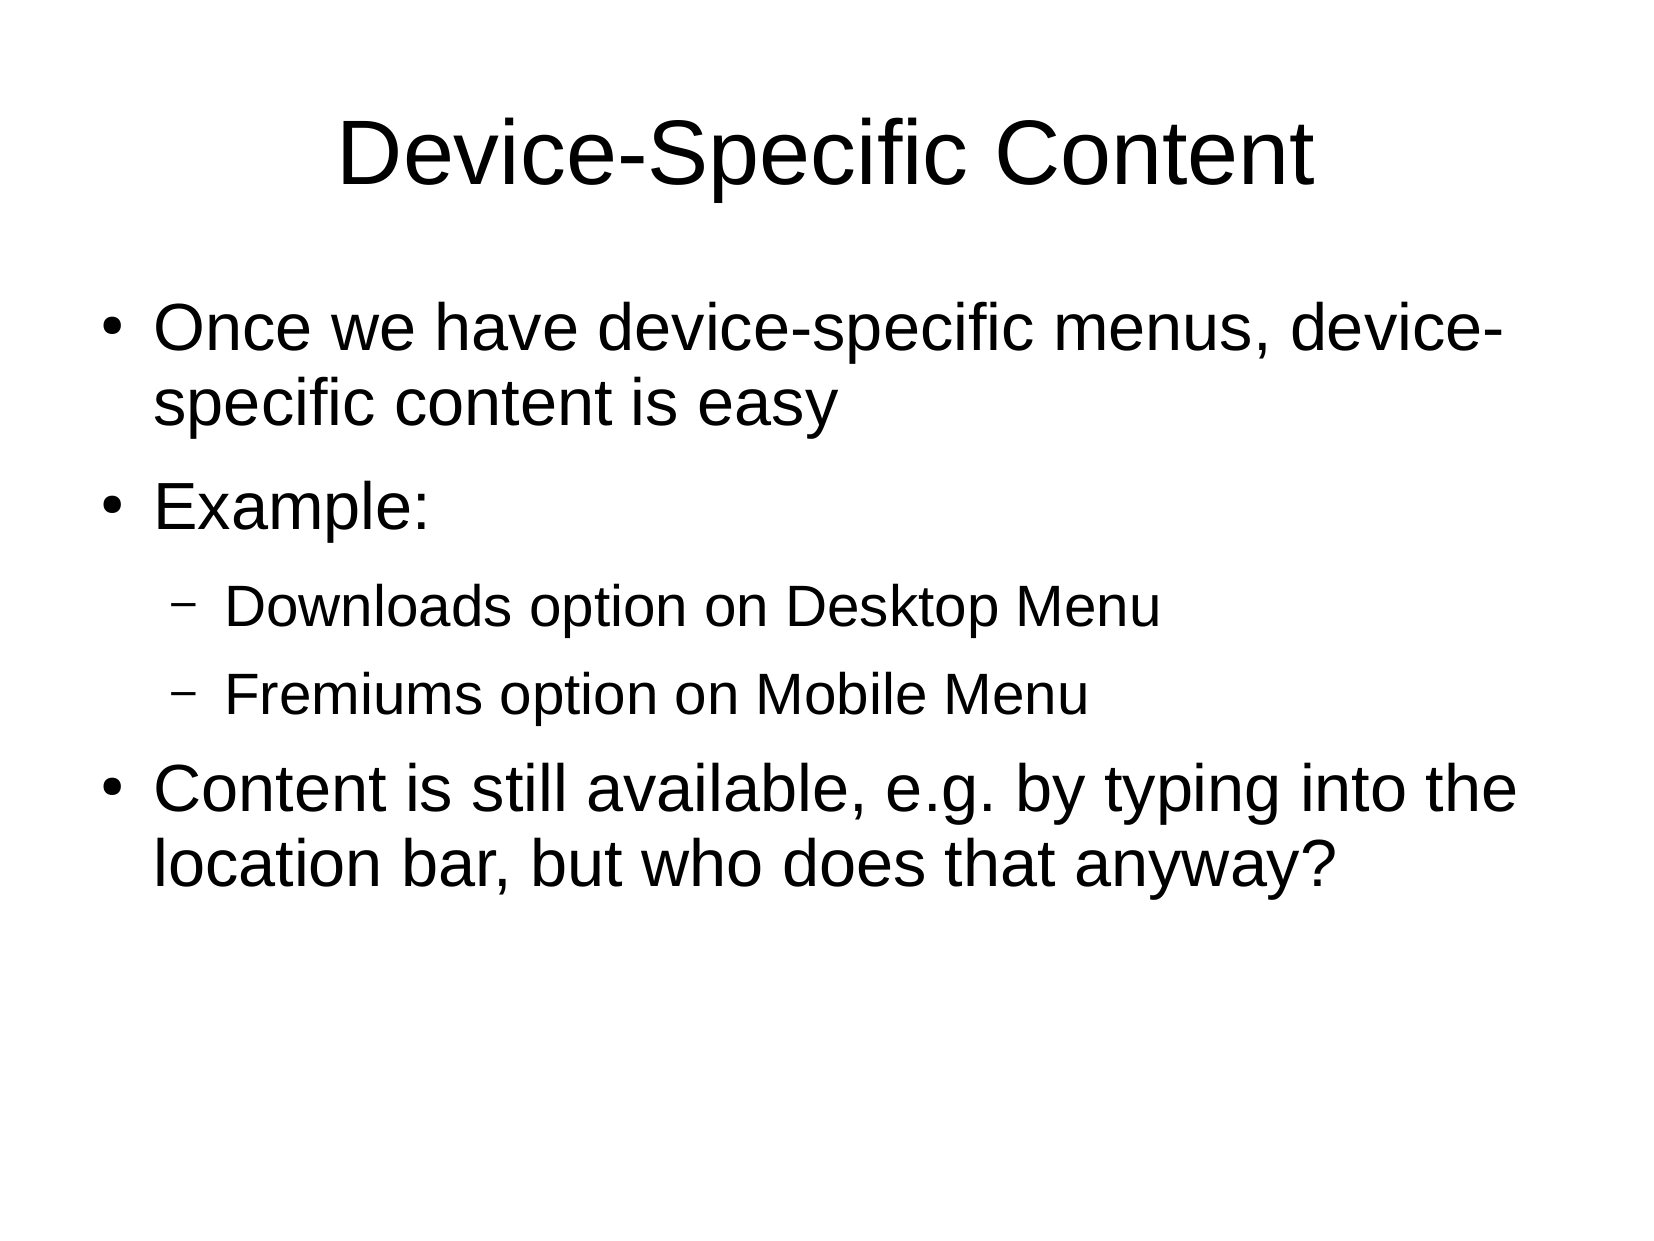

# Device-Specific Content
Once we have device-specific menus, device-specific content is easy
Example:
Downloads option on Desktop Menu
Fremiums option on Mobile Menu
Content is still available, e.g. by typing into the location bar, but who does that anyway?